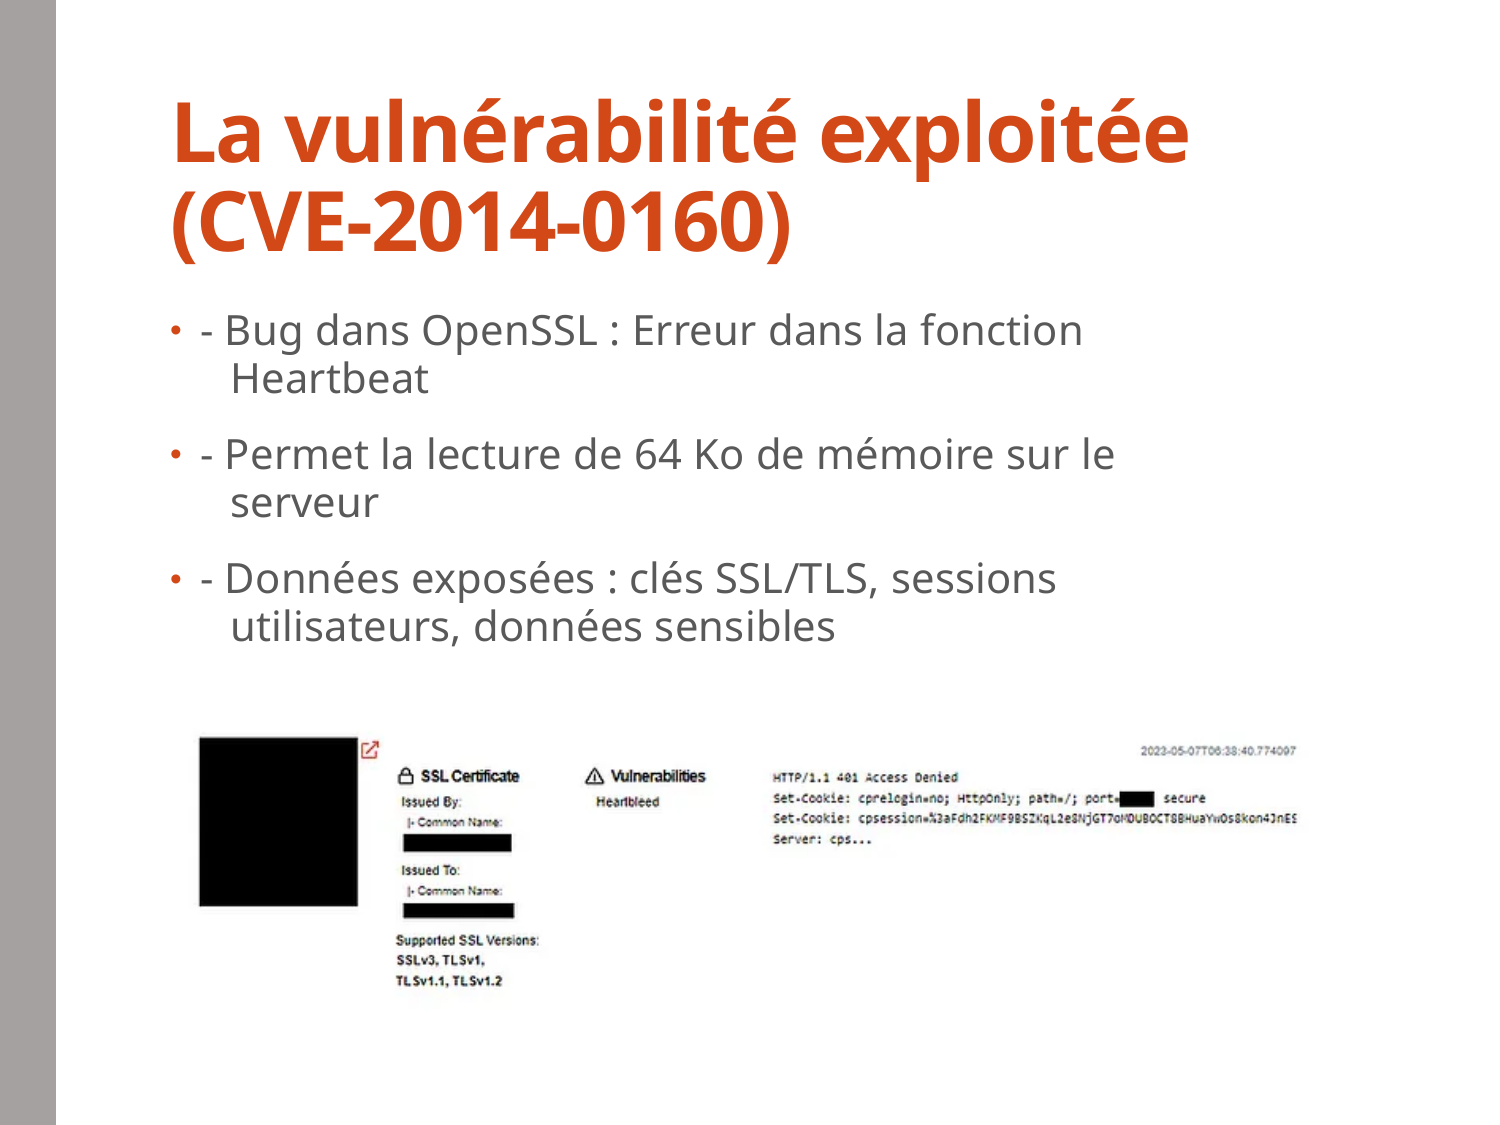

# La vulnérabilité exploitée (CVE-2014-0160)
- Bug dans OpenSSL : Erreur dans la fonction Heartbeat
- Permet la lecture de 64 Ko de mémoire sur le serveur
- Données exposées : clés SSL/TLS, sessions utilisateurs, données sensibles